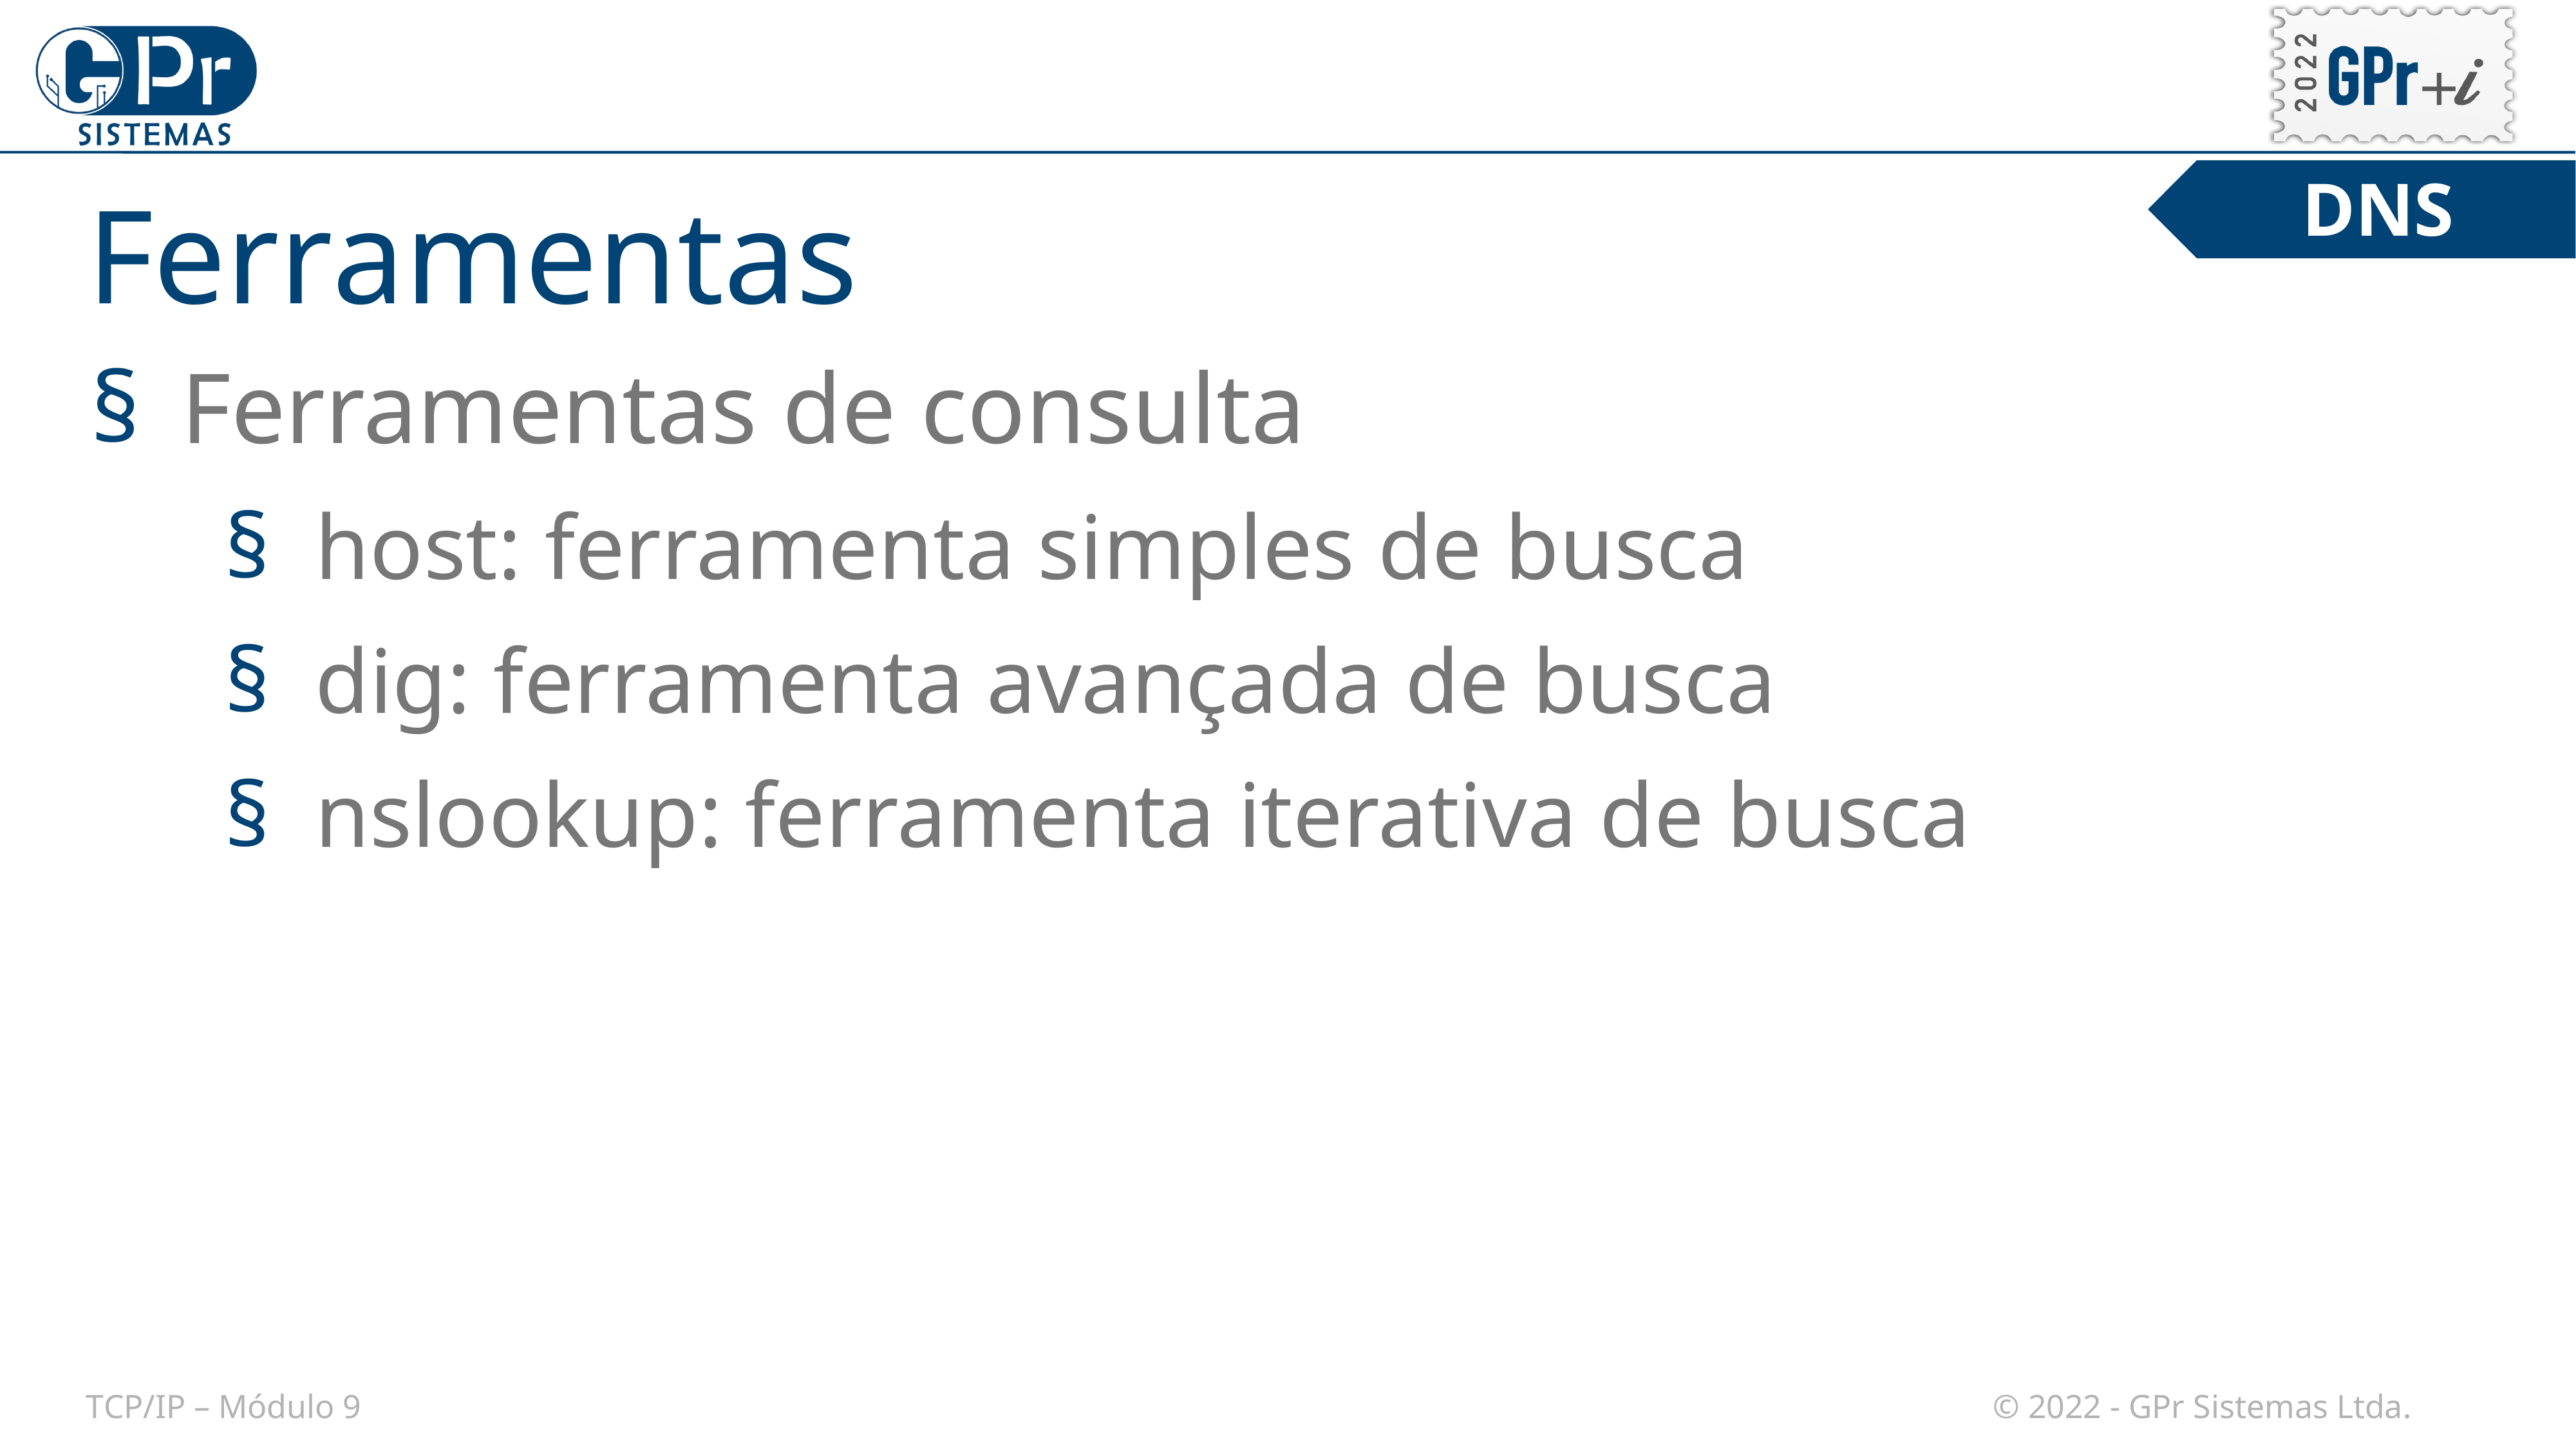

DNS
Ferramentas
# Ferramentas de consulta
host: ferramenta simples de busca
dig: ferramenta avançada de busca
nslookup: ferramenta iterativa de busca